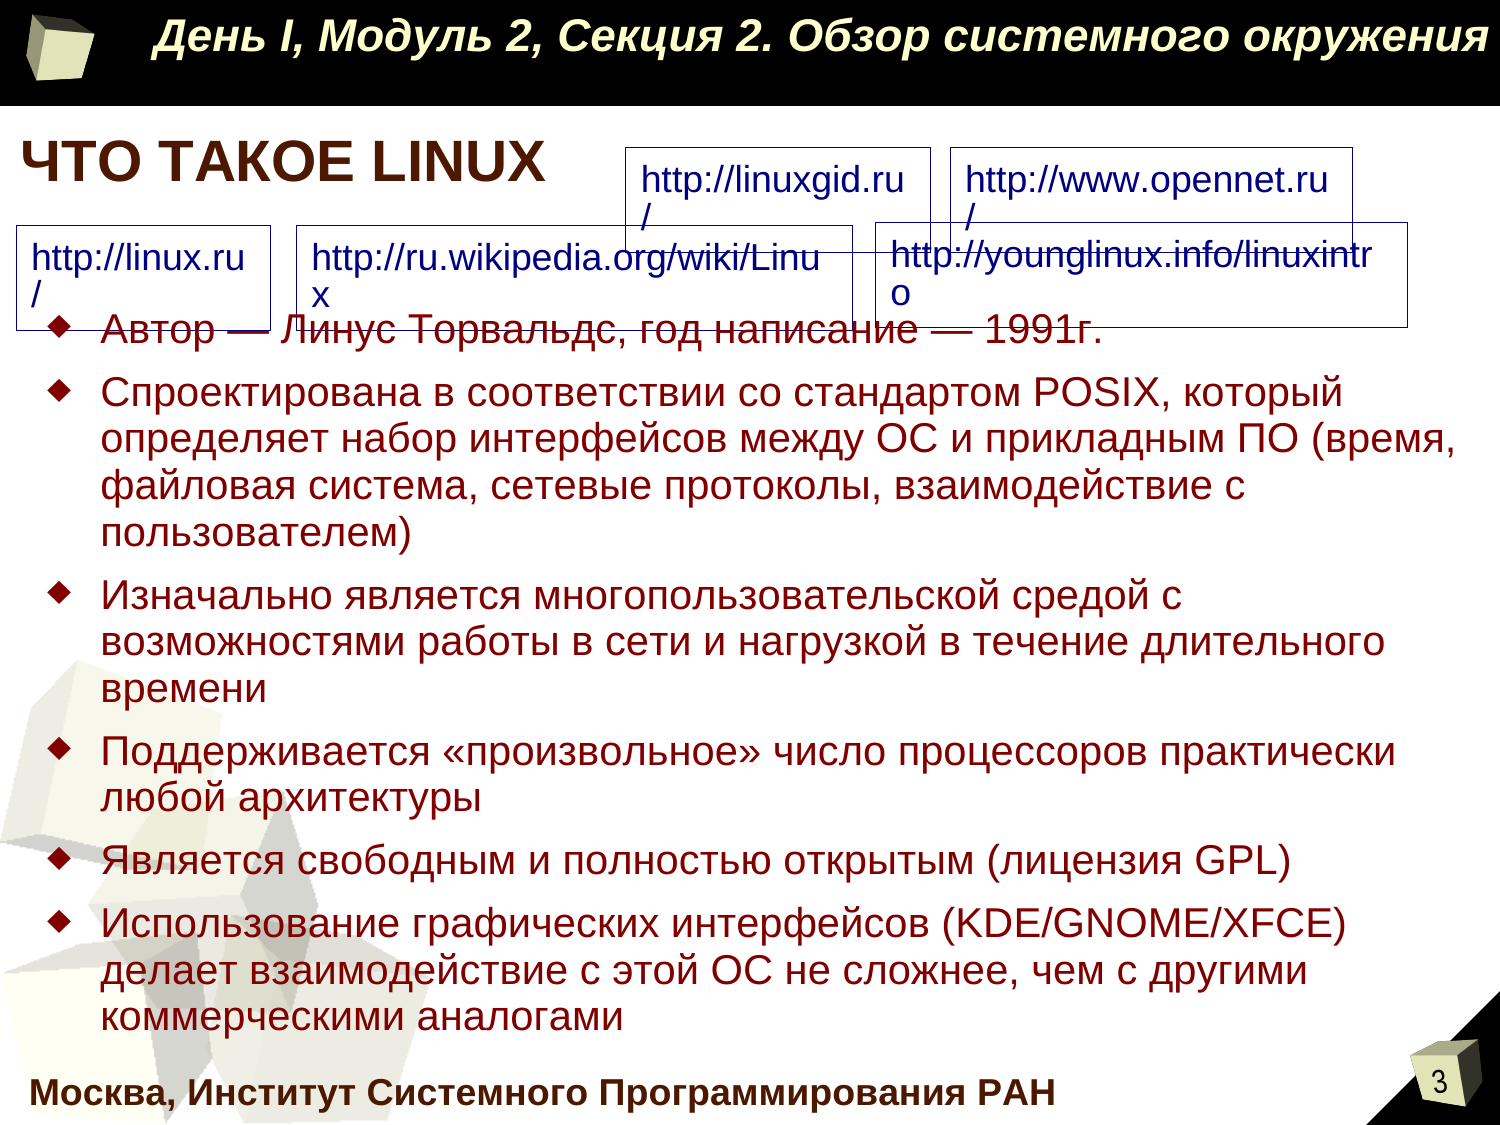

#
ЧТО ТАКОЕ LINUX
http://linuxgid.ru/
http://www.opennet.ru/
http://younglinux.info/linuxintro
http://linux.ru/
http://ru.wikipedia.org/wiki/Linux
Автор — Линус Торвальдс, год написание — 1991г.
Спроектирована в соответствии со стандартом POSIX, который определяет набор интерфейсов между ОС и прикладным ПО (время, файловая система, сетевые протоколы, взаимодействие с пользователем)
Изначально является многопользовательской средой с возможностями работы в сети и нагрузкой в течение длительного времени
Поддерживается «произвольное» число процессоров практически любой архитектуры
Является свободным и полностью открытым (лицензия GPL)
Использование графических интерфейсов (KDE/GNOME/XFCE) делает взаимодействие с этой ОС не сложнее, чем с другими коммерческими аналогами